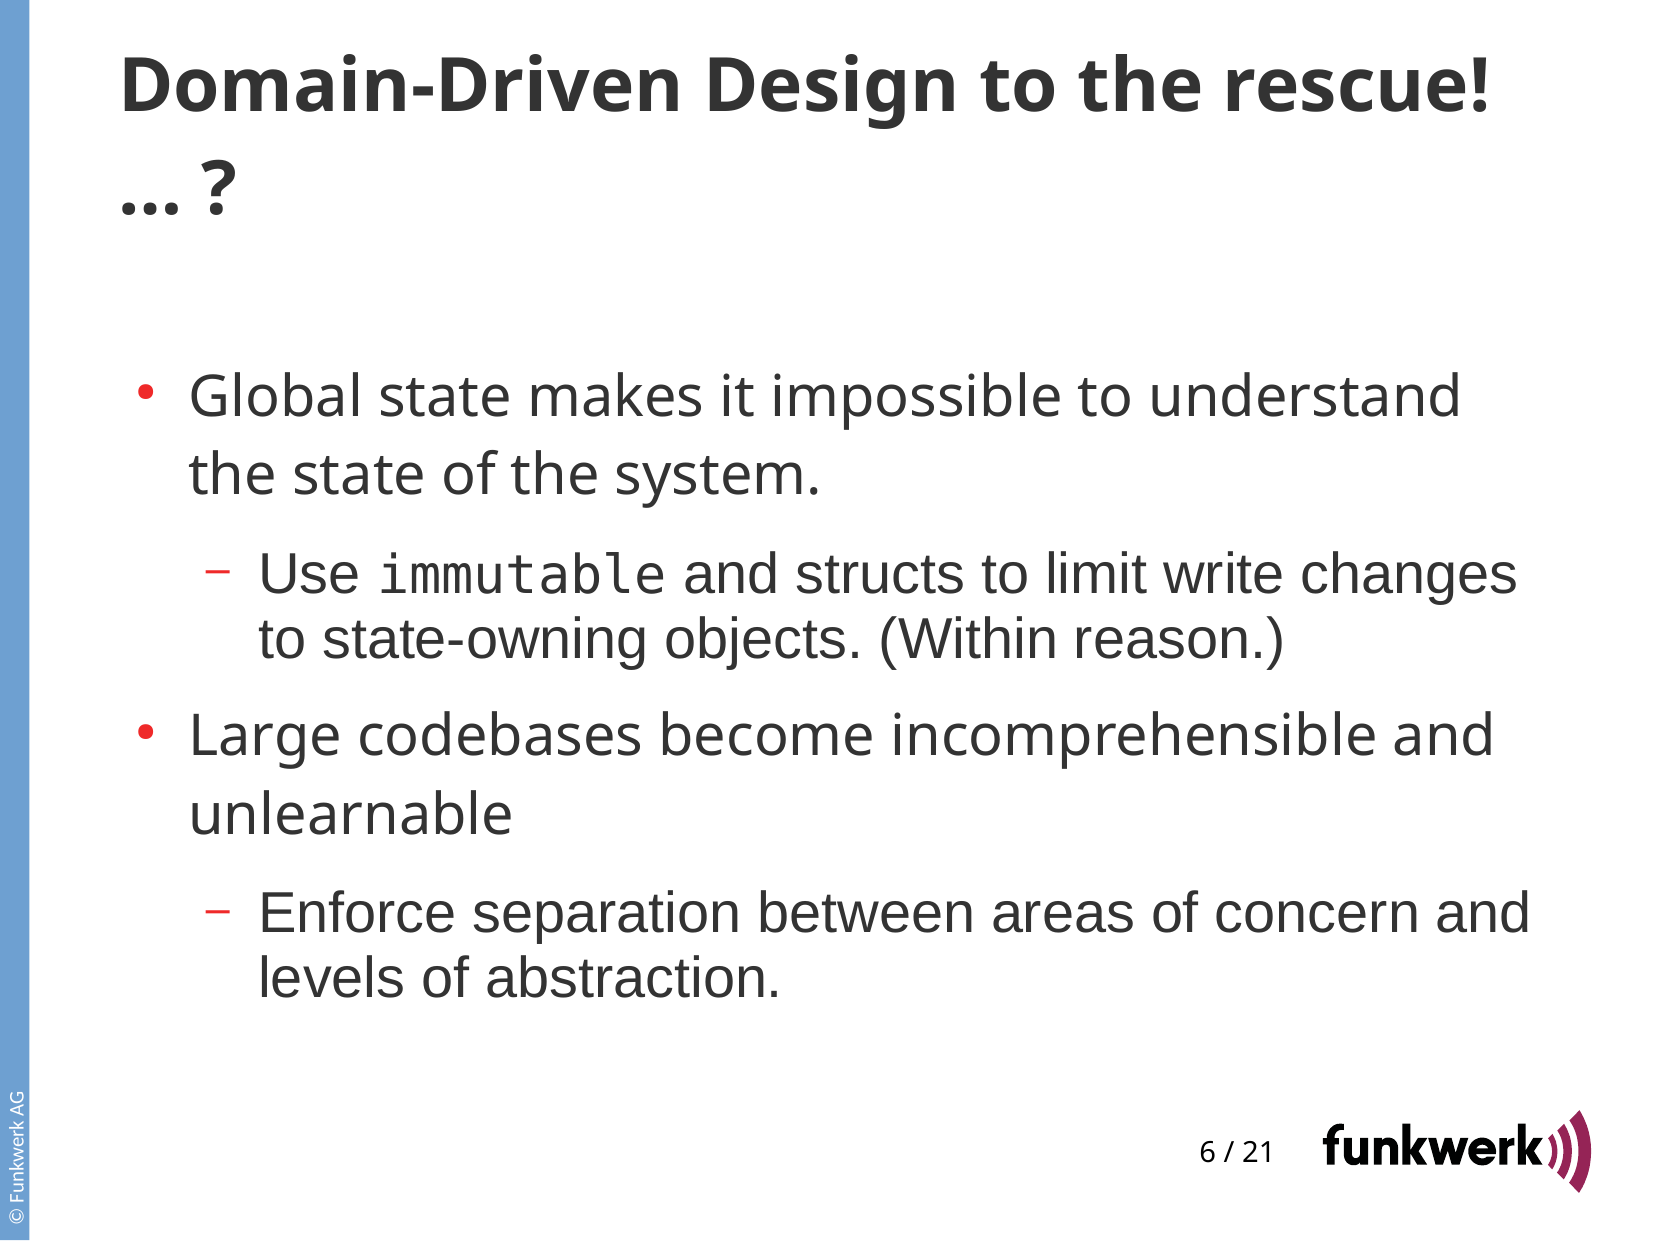

# Domain-Driven Design to the rescue! … ?
Global state makes it impossible to understand the state of the system.
Use immutable and structs to limit write changes to state-owning objects. (Within reason.)
Large codebases become incomprehensible and unlearnable
Enforce separation between areas of concern and levels of abstraction.
6